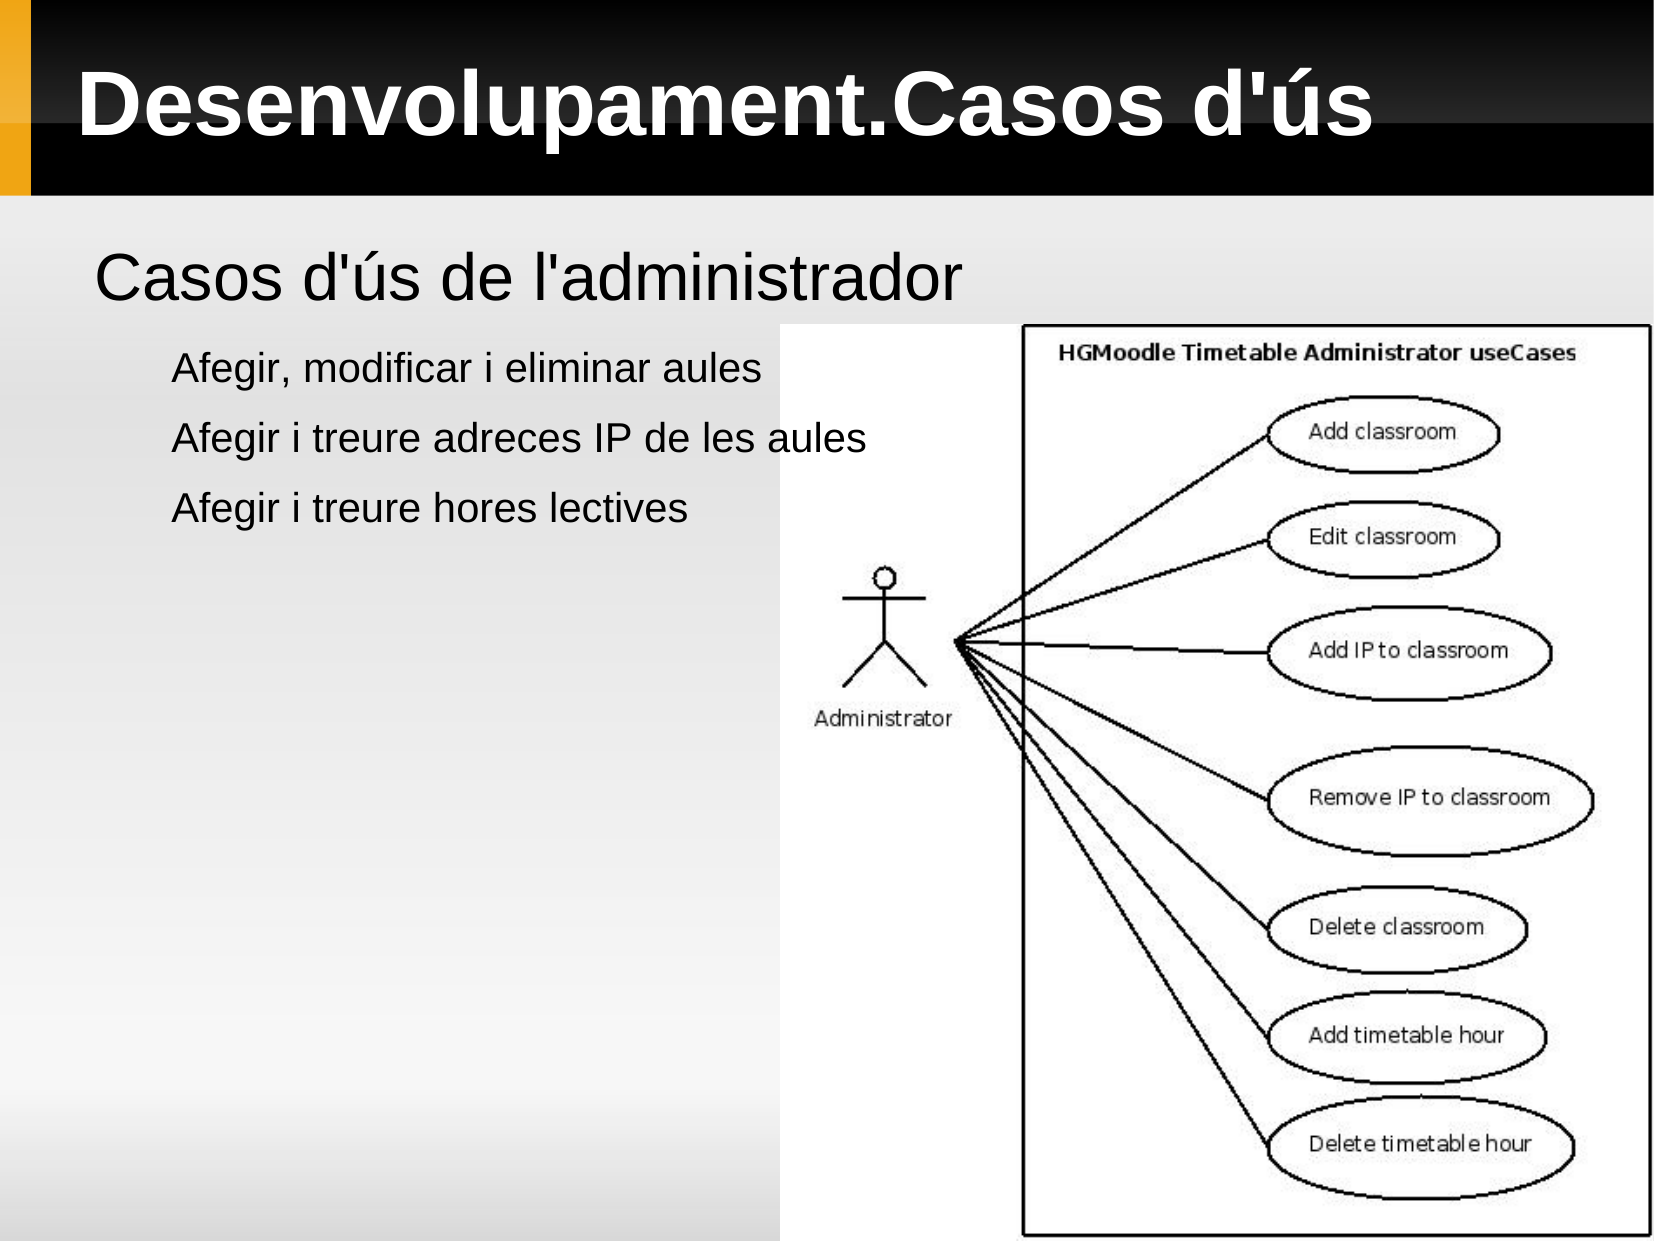

Desenvolupament.Casos d'ús
# Casos d'ús de l'administrador
Afegir, modificar i eliminar aules
Afegir i treure adreces IP de les aules
Afegir i treure hores lectives